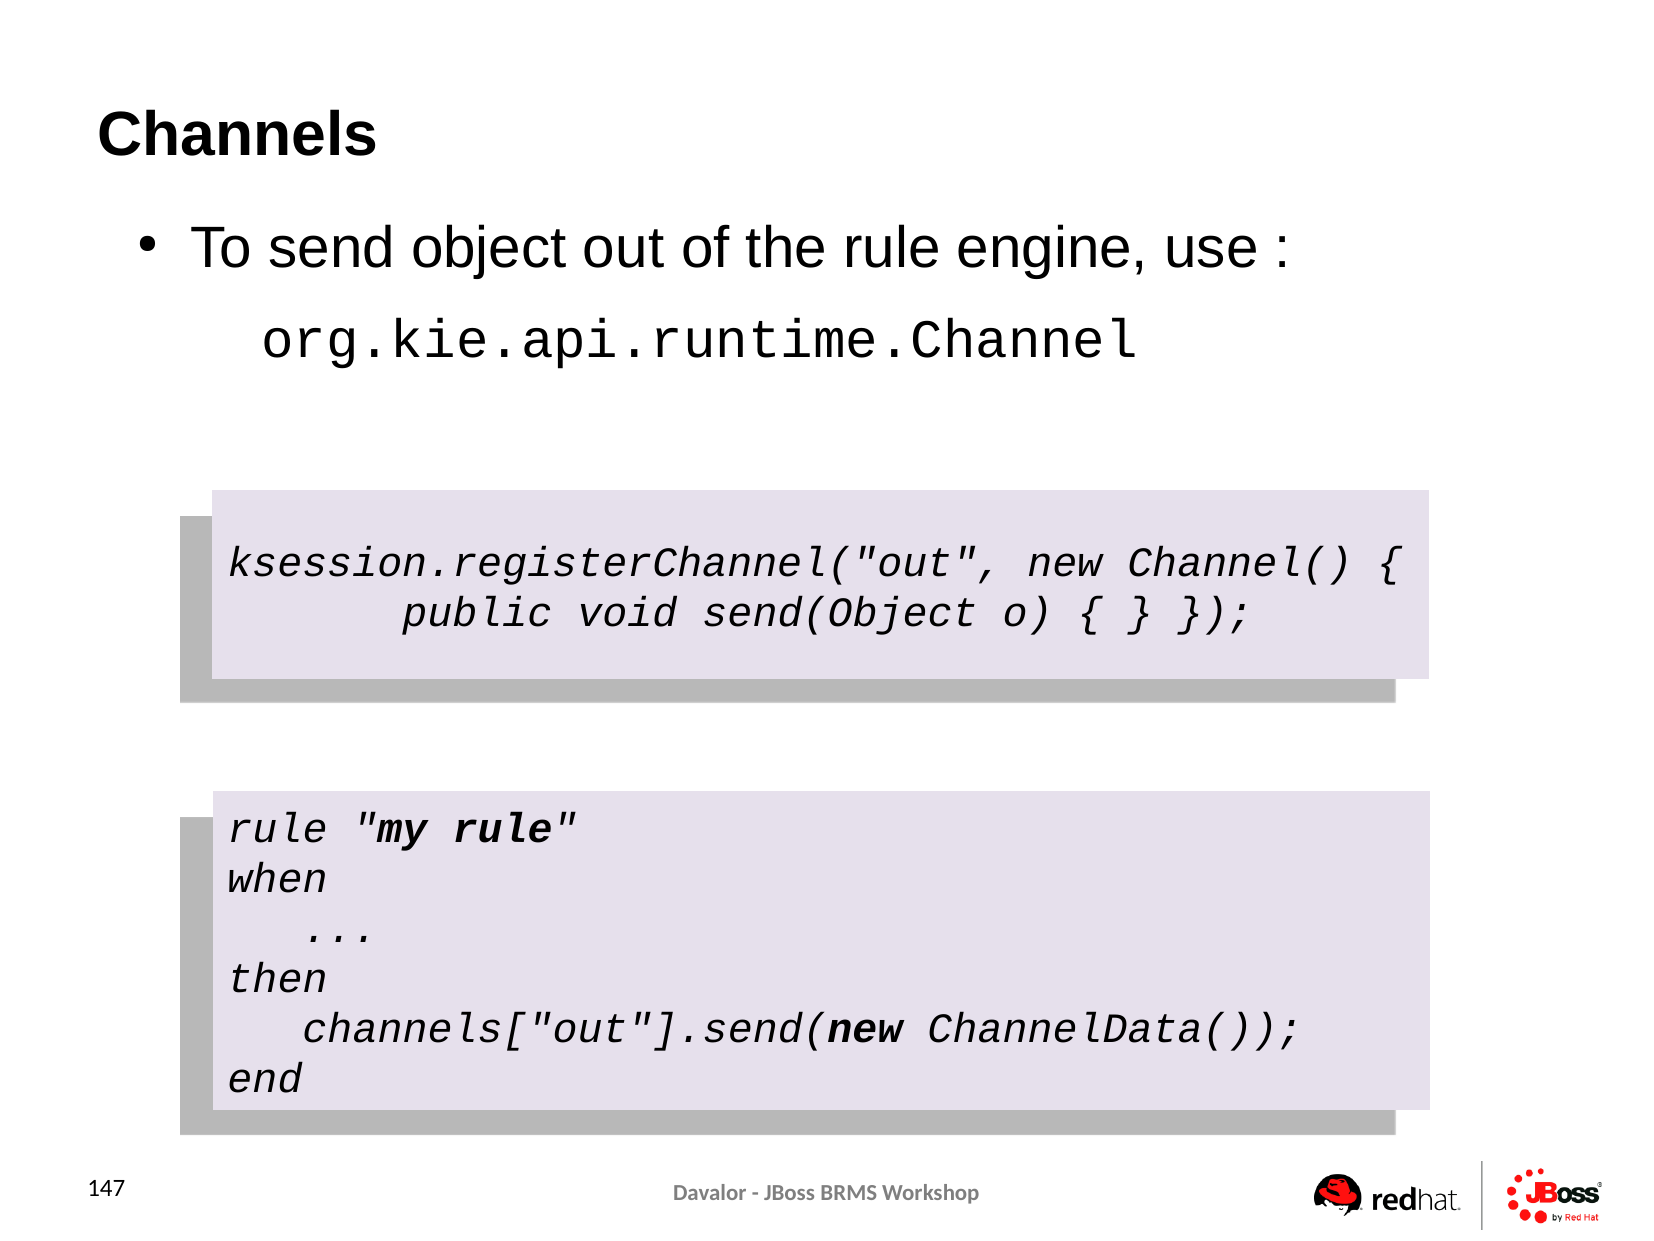

# Channels
To send object out of the rule engine, use :
org.kie.api.runtime.Channel
ksession.registerChannel("out", new Channel() {
 public void send(Object o) { } });
rule "my rule"
when
 ...
then
 channels["out"].send(new ChannelData());
end